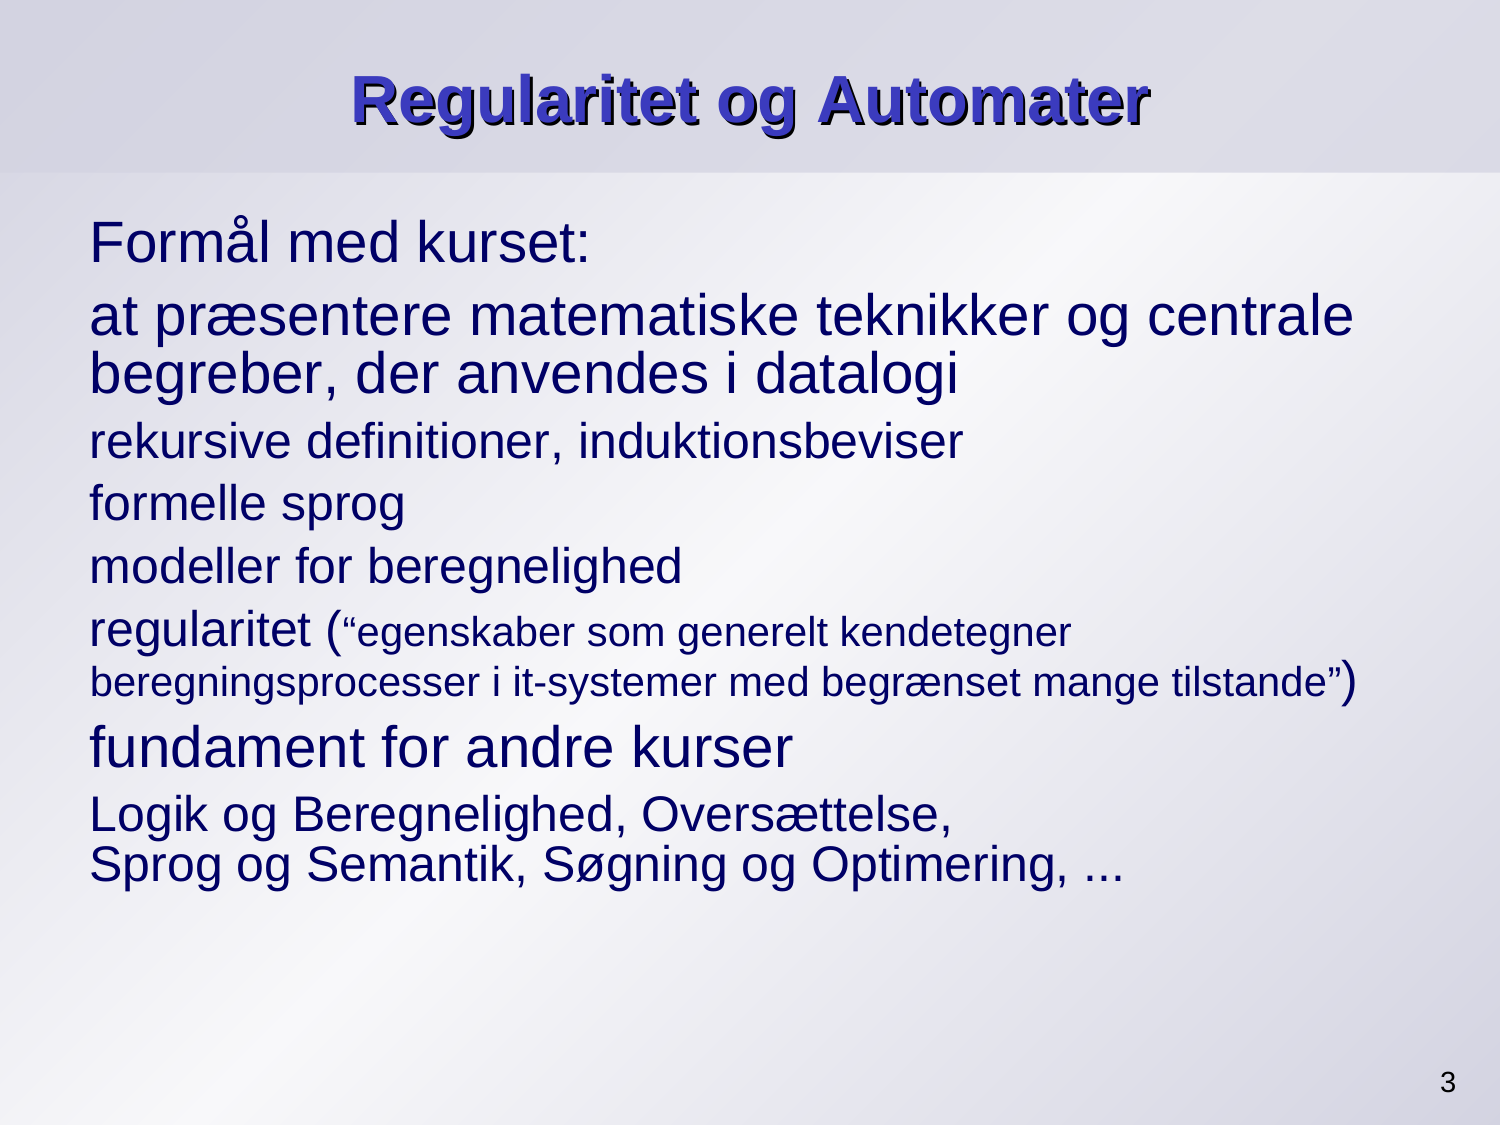

# Regularitet og Automater
Formål med kurset:
at præsentere matematiske teknikker og centrale begreber, der anvendes i datalogi
rekursive definitioner, induktionsbeviser
formelle sprog
modeller for beregnelighed
regularitet (“egenskaber som generelt kendetegner beregningsprocesser i it-systemer med begrænset mange tilstande”)
fundament for andre kurser
Logik og Beregnelighed, Oversættelse,
Sprog og Semantik, Søgning og Optimering, ...
3